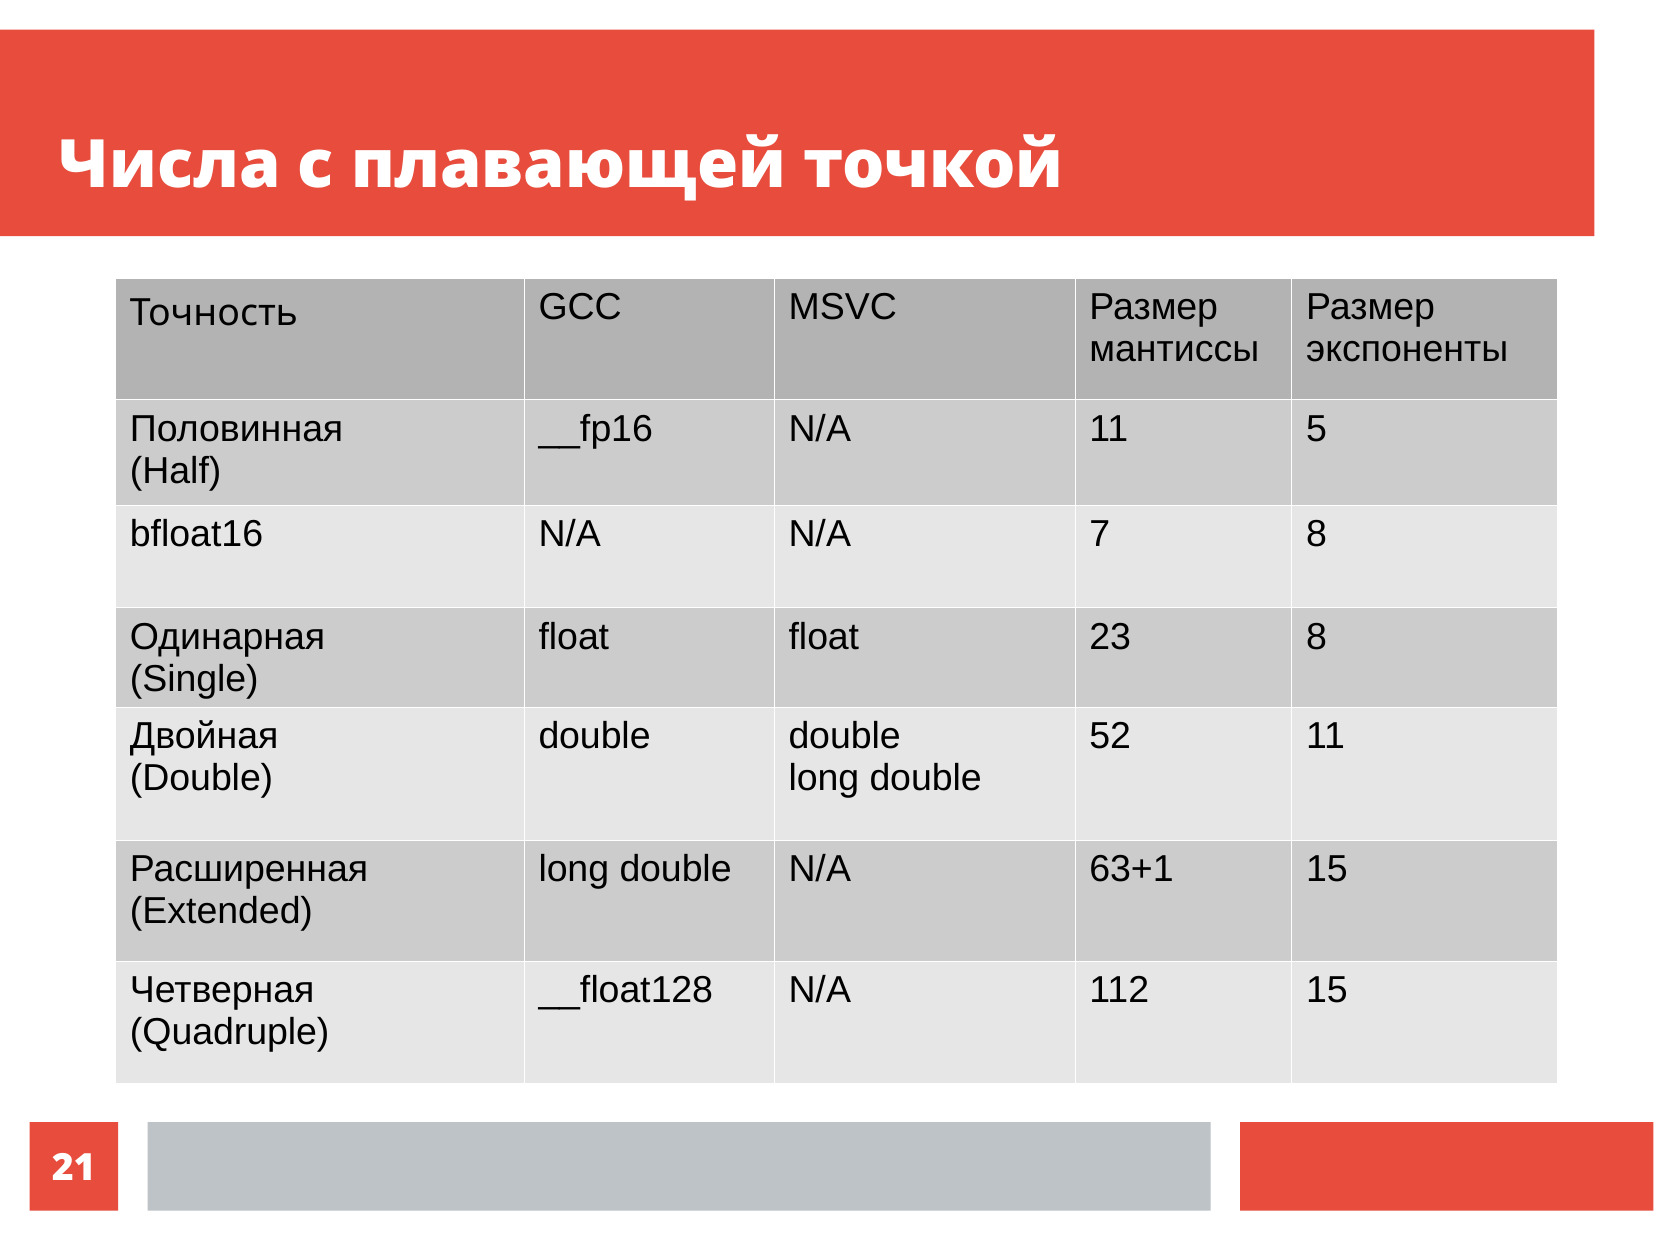

# Числа с плавающей точкой
| Точность | GCC | MSVC | Размер мантиссы | Размер экспоненты |
| --- | --- | --- | --- | --- |
| Половинная (Half) | \_\_fp16 | N/A | 11 | 5 |
| bfloat16 | N/A | N/A | 7 | 8 |
| Одинарная (Single) | float | float | 23 | 8 |
| Двойная (Double) | double | double long double | 52 | 11 |
| Расширенная (Extended) | long double | N/A | 63+1 | 15 |
| Четверная (Quadruple) | \_\_float128 | N/A | 112 | 15 |
21